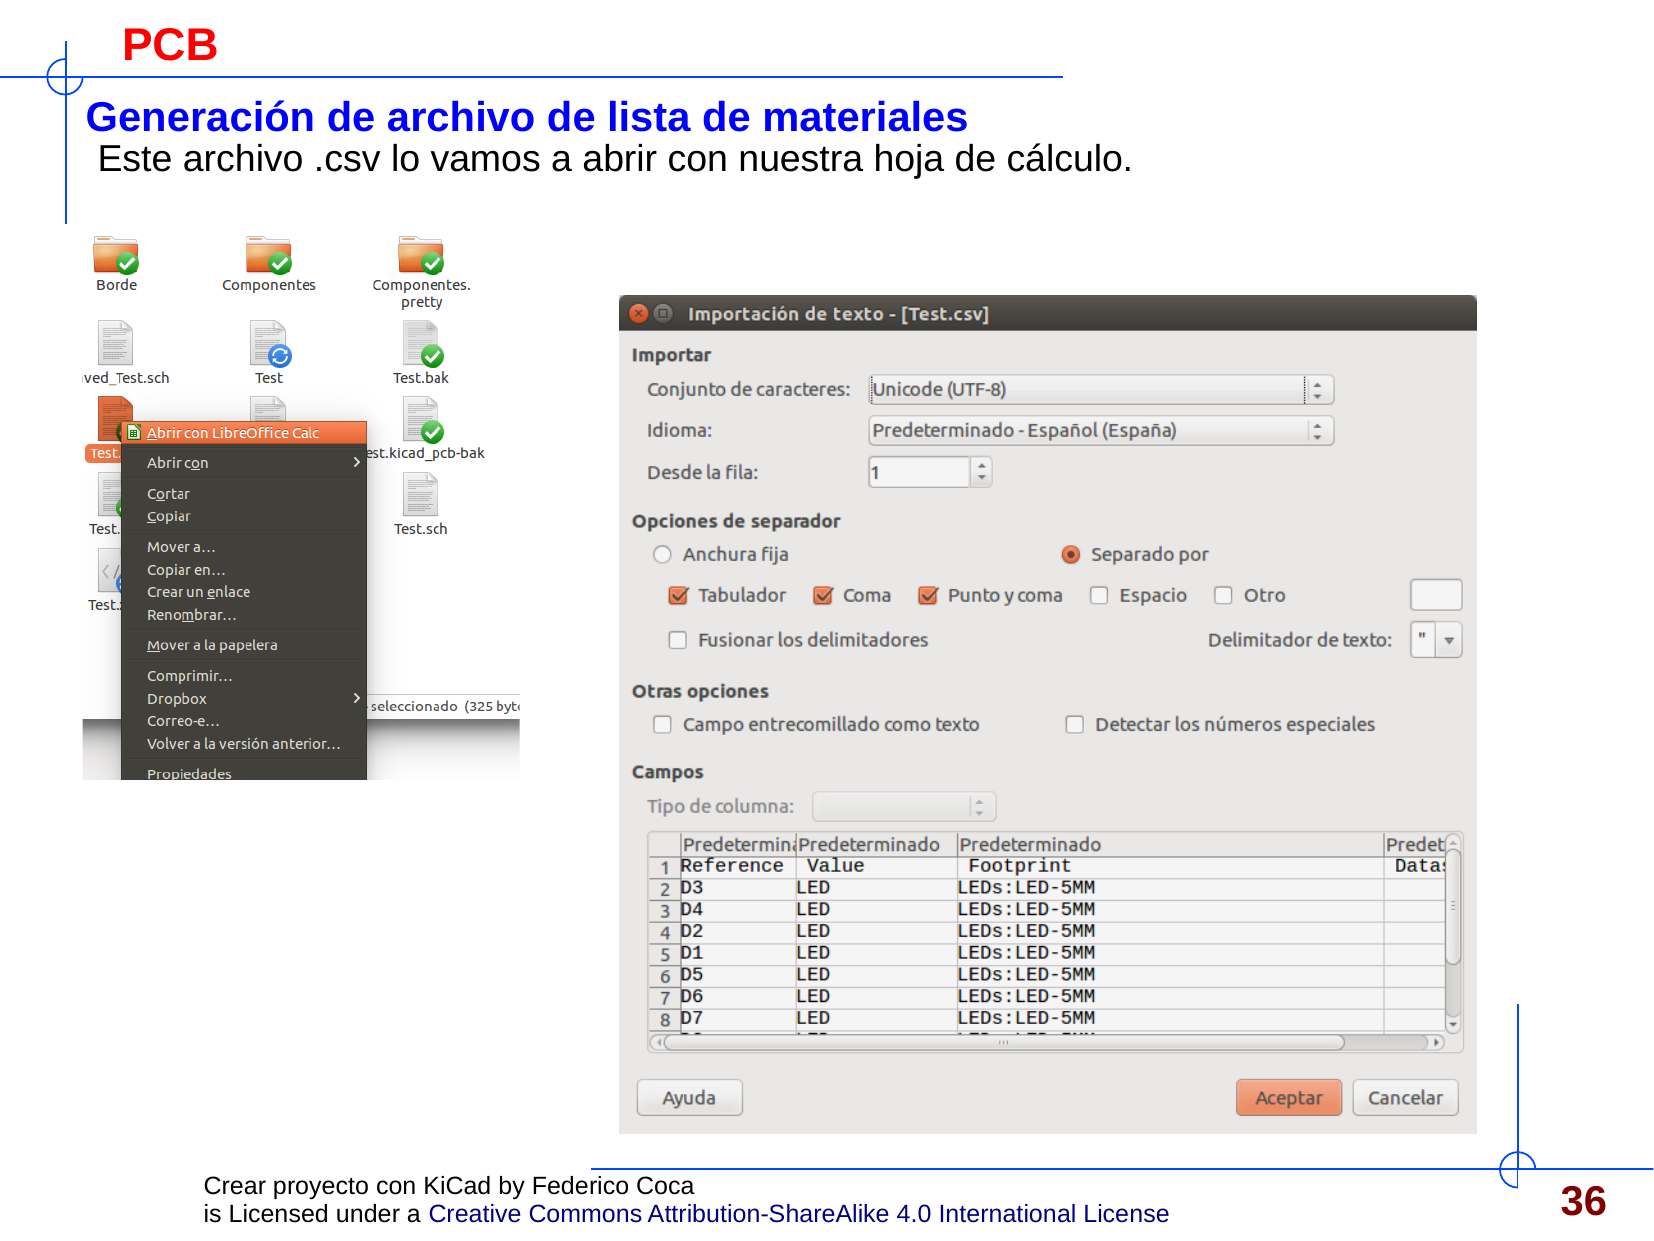

PCB
Generación de archivo de lista de materiales
Este archivo .csv lo vamos a abrir con nuestra hoja de cálculo.
Crear proyecto con KiCad by Federico Coca
is Licensed under a Creative Commons Attribution-ShareAlike 4.0 International License